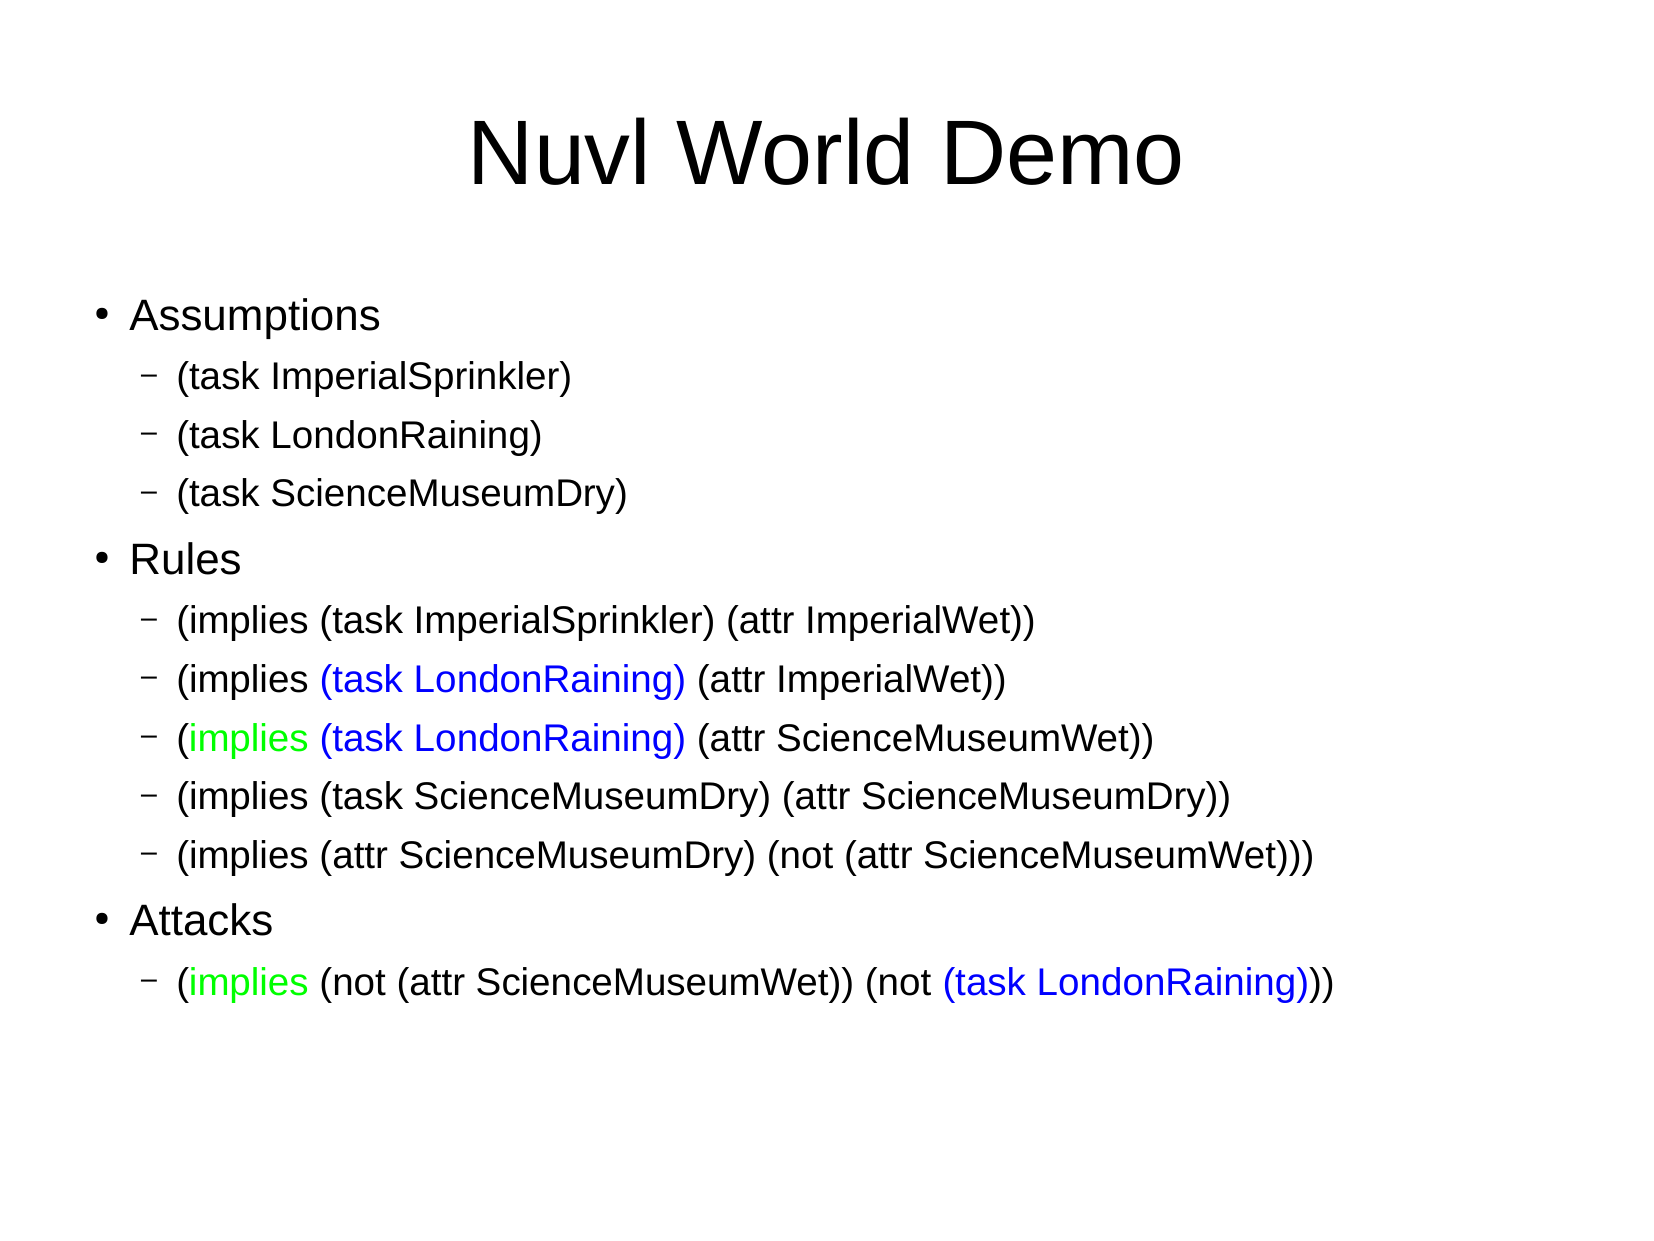

# Nuvl World Demo
Assumptions
(task ImperialSprinkler)
(task LondonRaining)
(task ScienceMuseumDry)
Rules
(implies (task ImperialSprinkler) (attr ImperialWet))
(implies (task LondonRaining) (attr ImperialWet))
(implies (task LondonRaining) (attr ScienceMuseumWet))
(implies (task ScienceMuseumDry) (attr ScienceMuseumDry))
(implies (attr ScienceMuseumDry) (not (attr ScienceMuseumWet)))
Attacks
(implies (not (attr ScienceMuseumWet)) (not (task LondonRaining)))